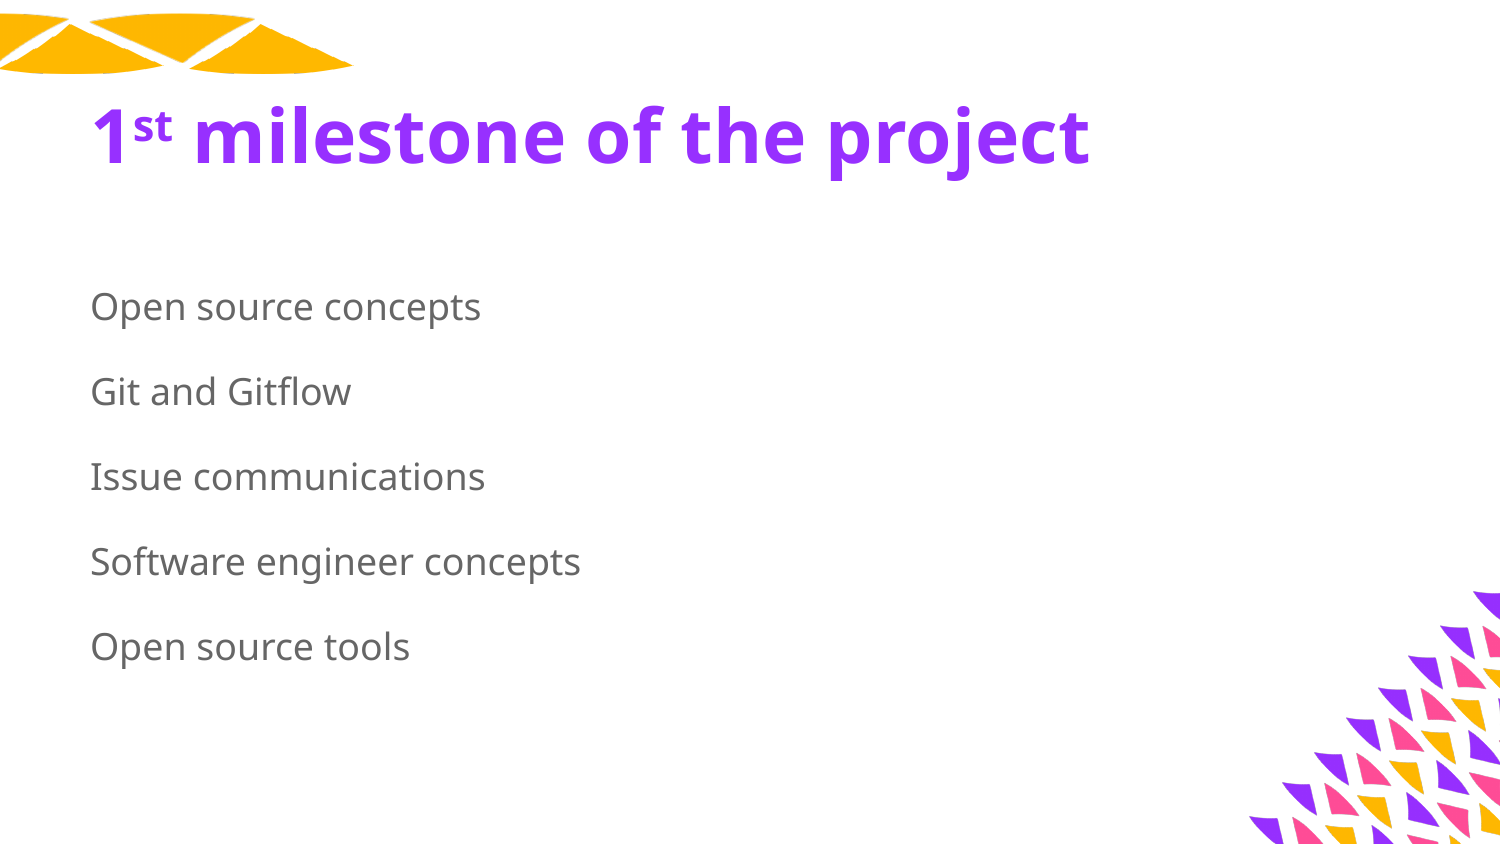

# 1st milestone of the project
Open source concepts
Git and Gitflow
Issue communications
Software engineer concepts
Open source tools